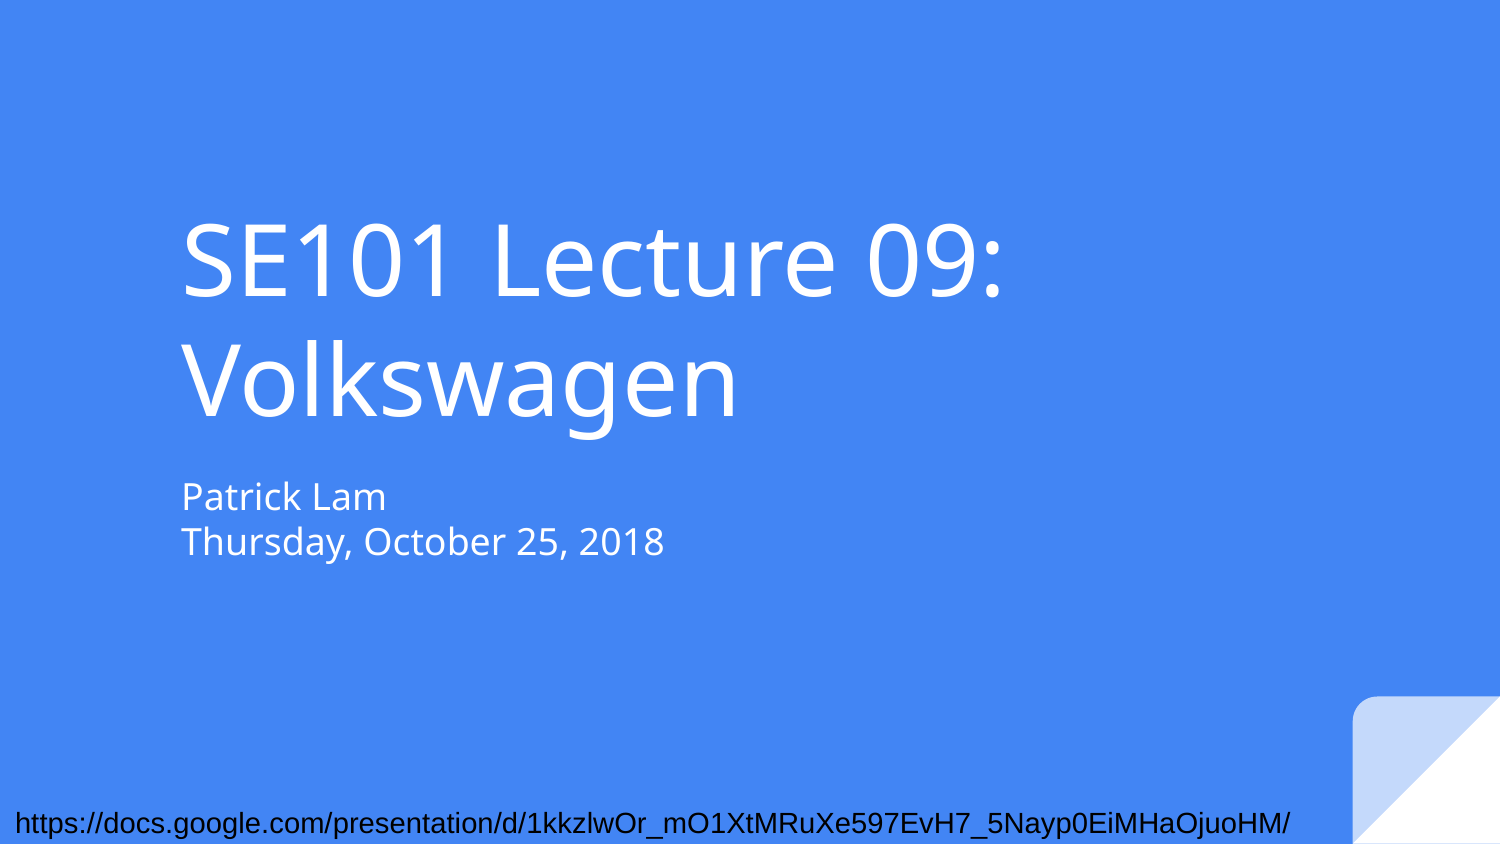

# SE101 Lecture 09: Volkswagen
Patrick Lam
Thursday, October 25, 2018
https://docs.google.com/presentation/d/1kkzlwOr_mO1XtMRuXe597EvH7_5Nayp0EiMHaOjuoHM/